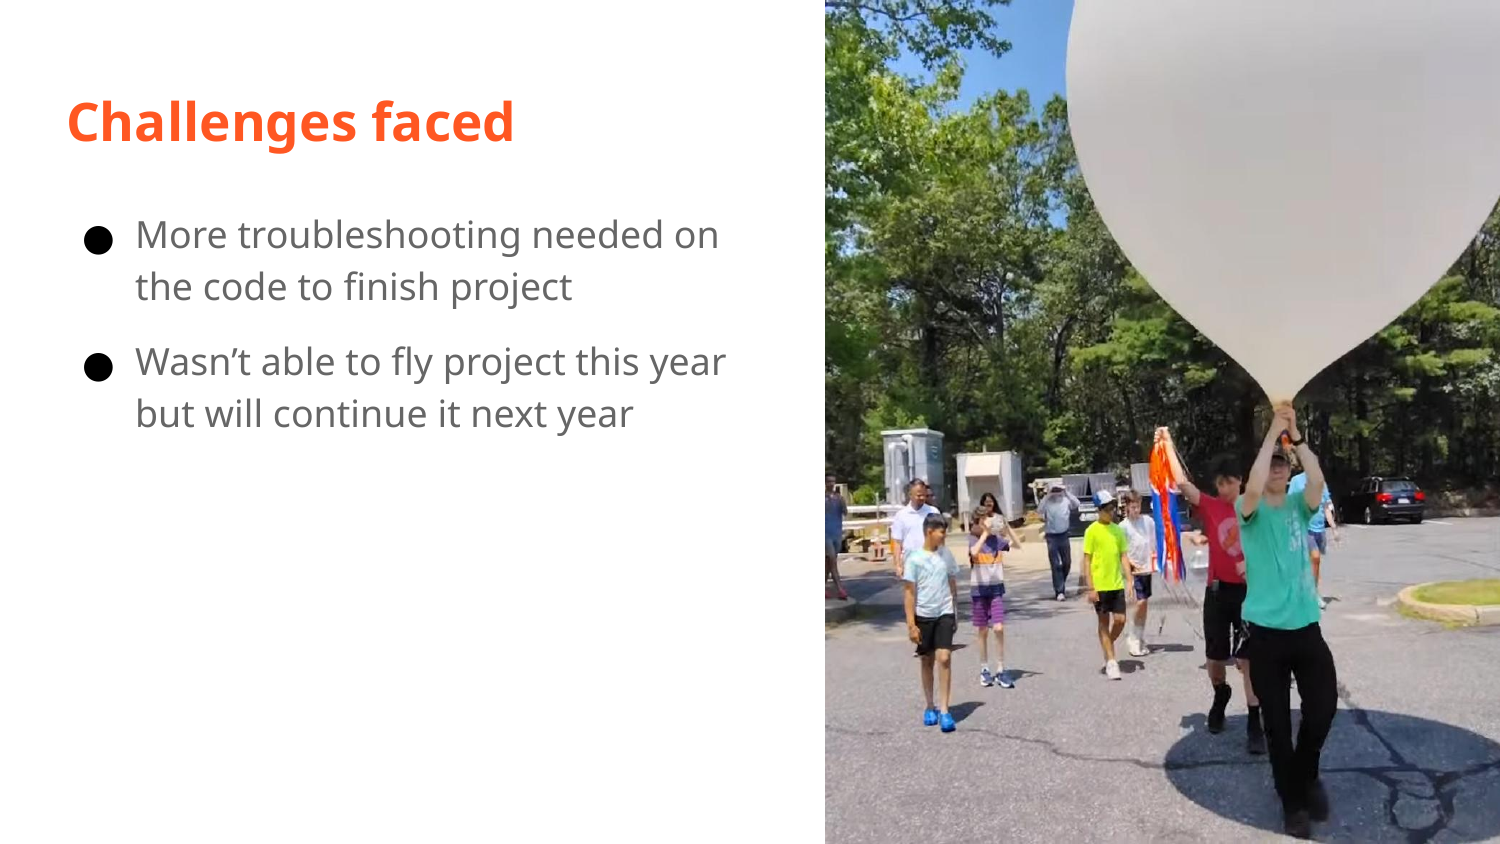

# Challenges faced
More troubleshooting needed on the code to finish project
Wasn’t able to fly project this year but will continue it next year